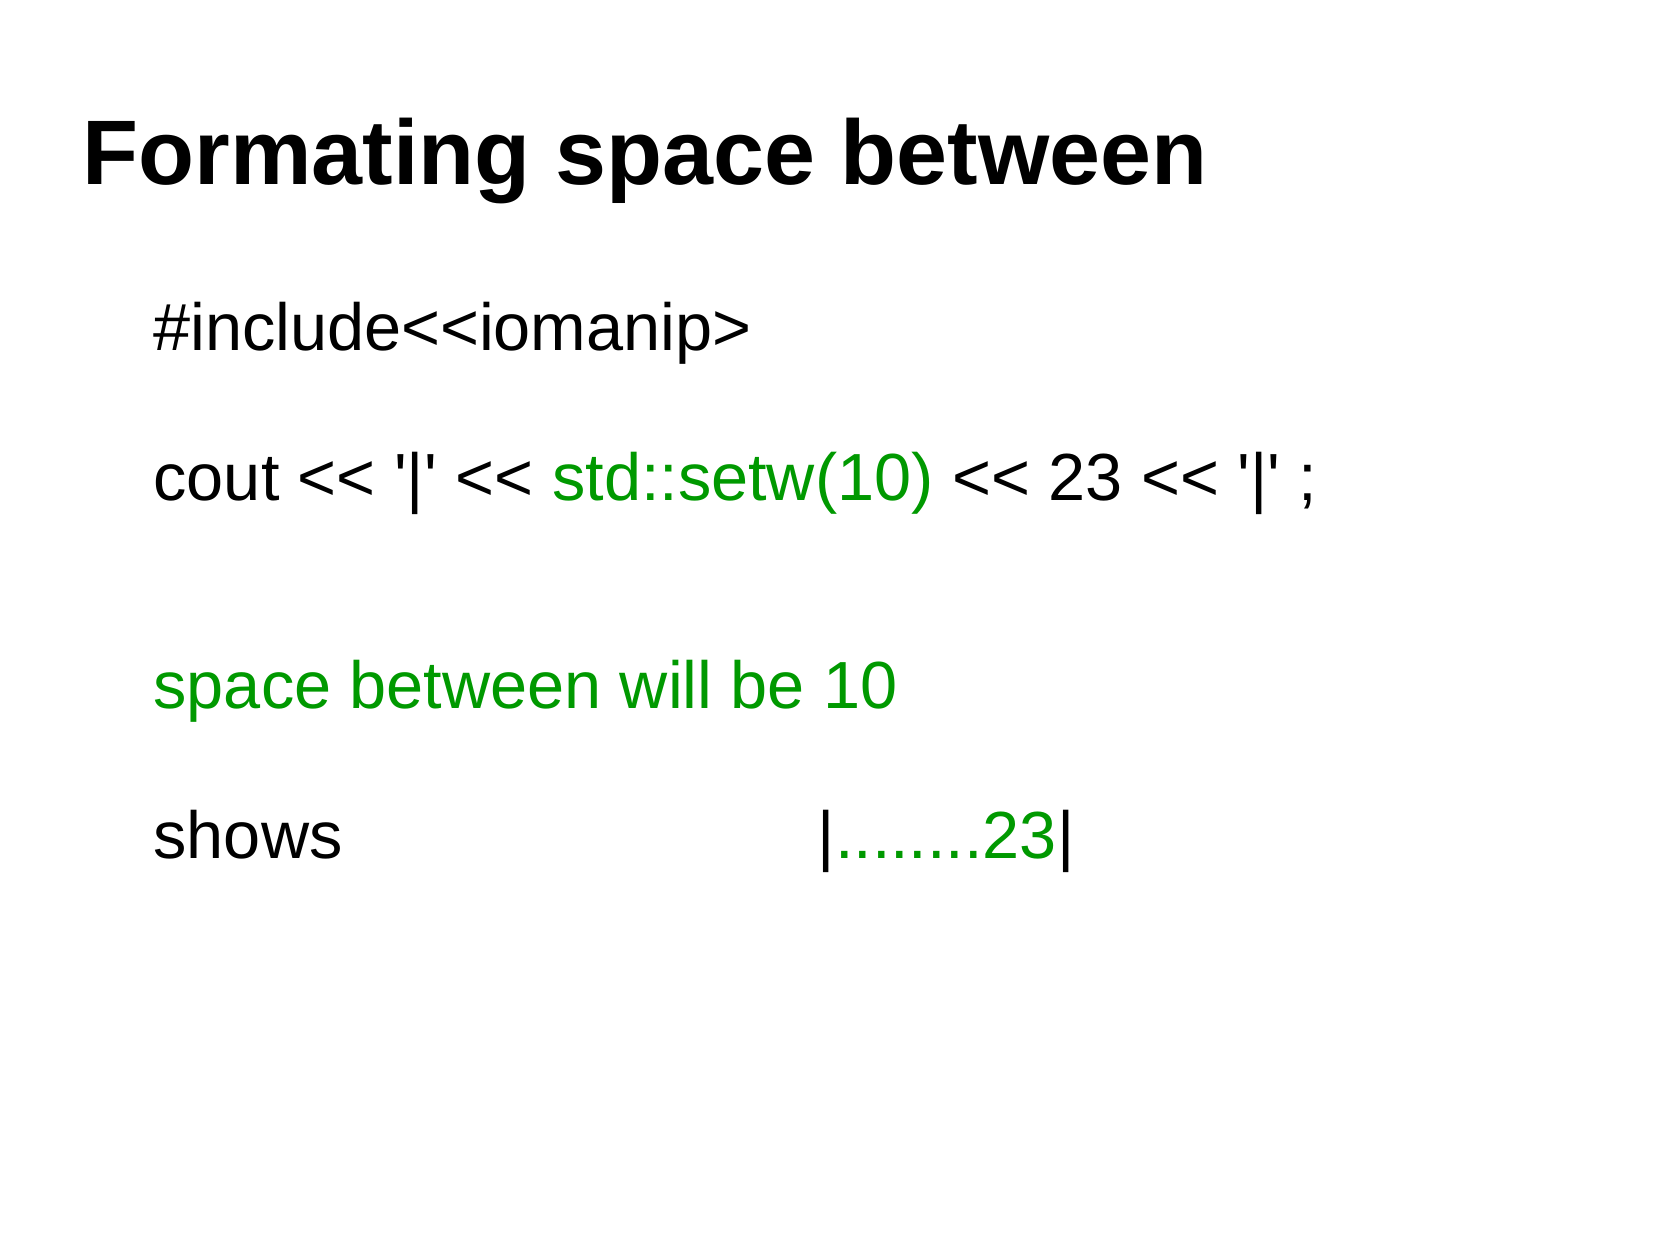

# Formating space between
#include<<iomanip>
cout << '|' << std::setw(10) << 23 << '|' ;
space between will be 10
shows							|........23|